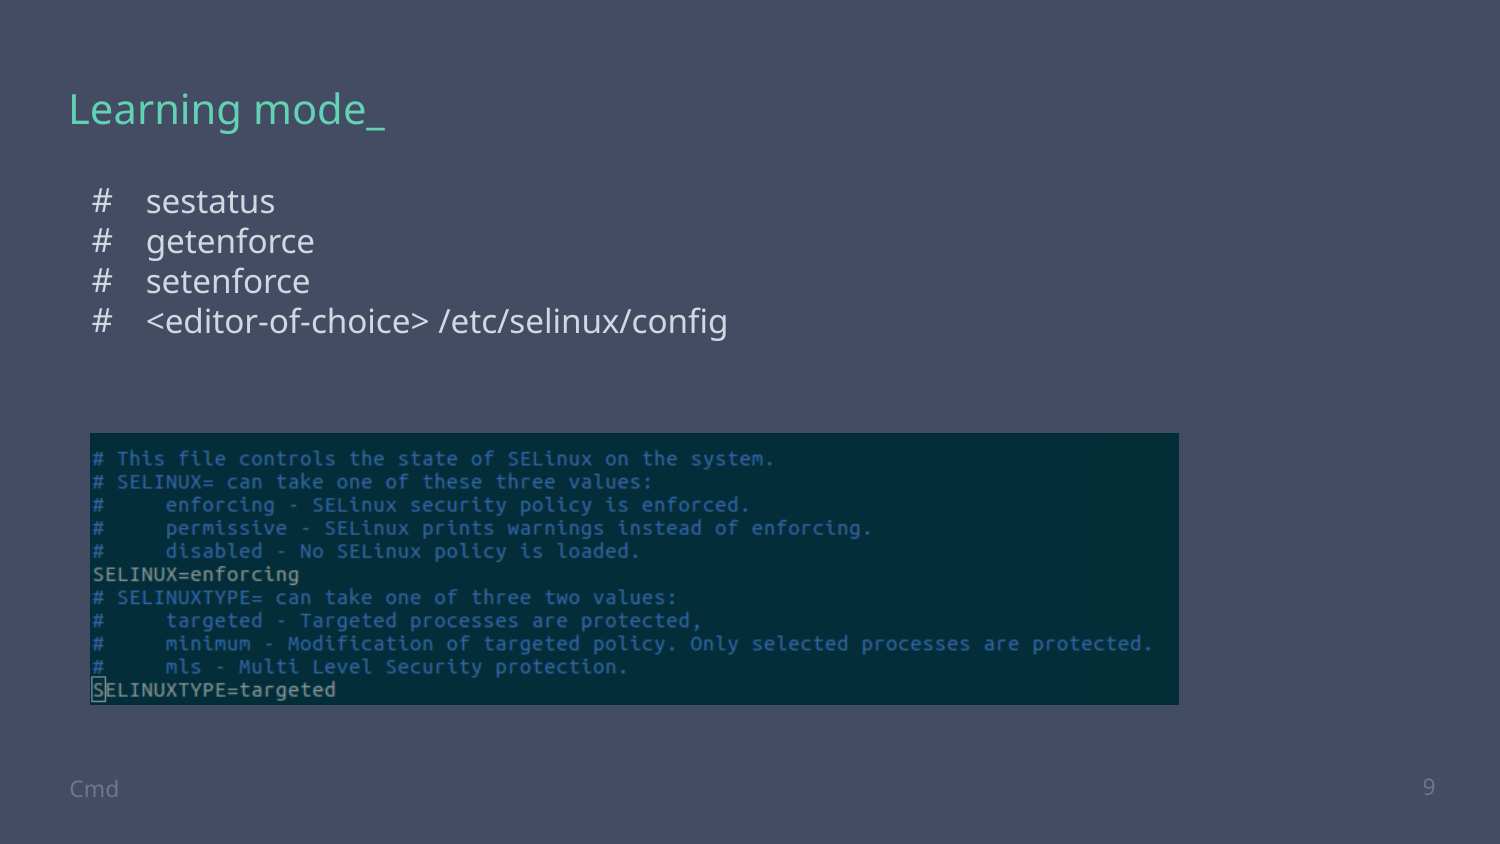

# Learning mode_
sestatus
getenforce
setenforce
<editor-of-choice> /etc/selinux/config